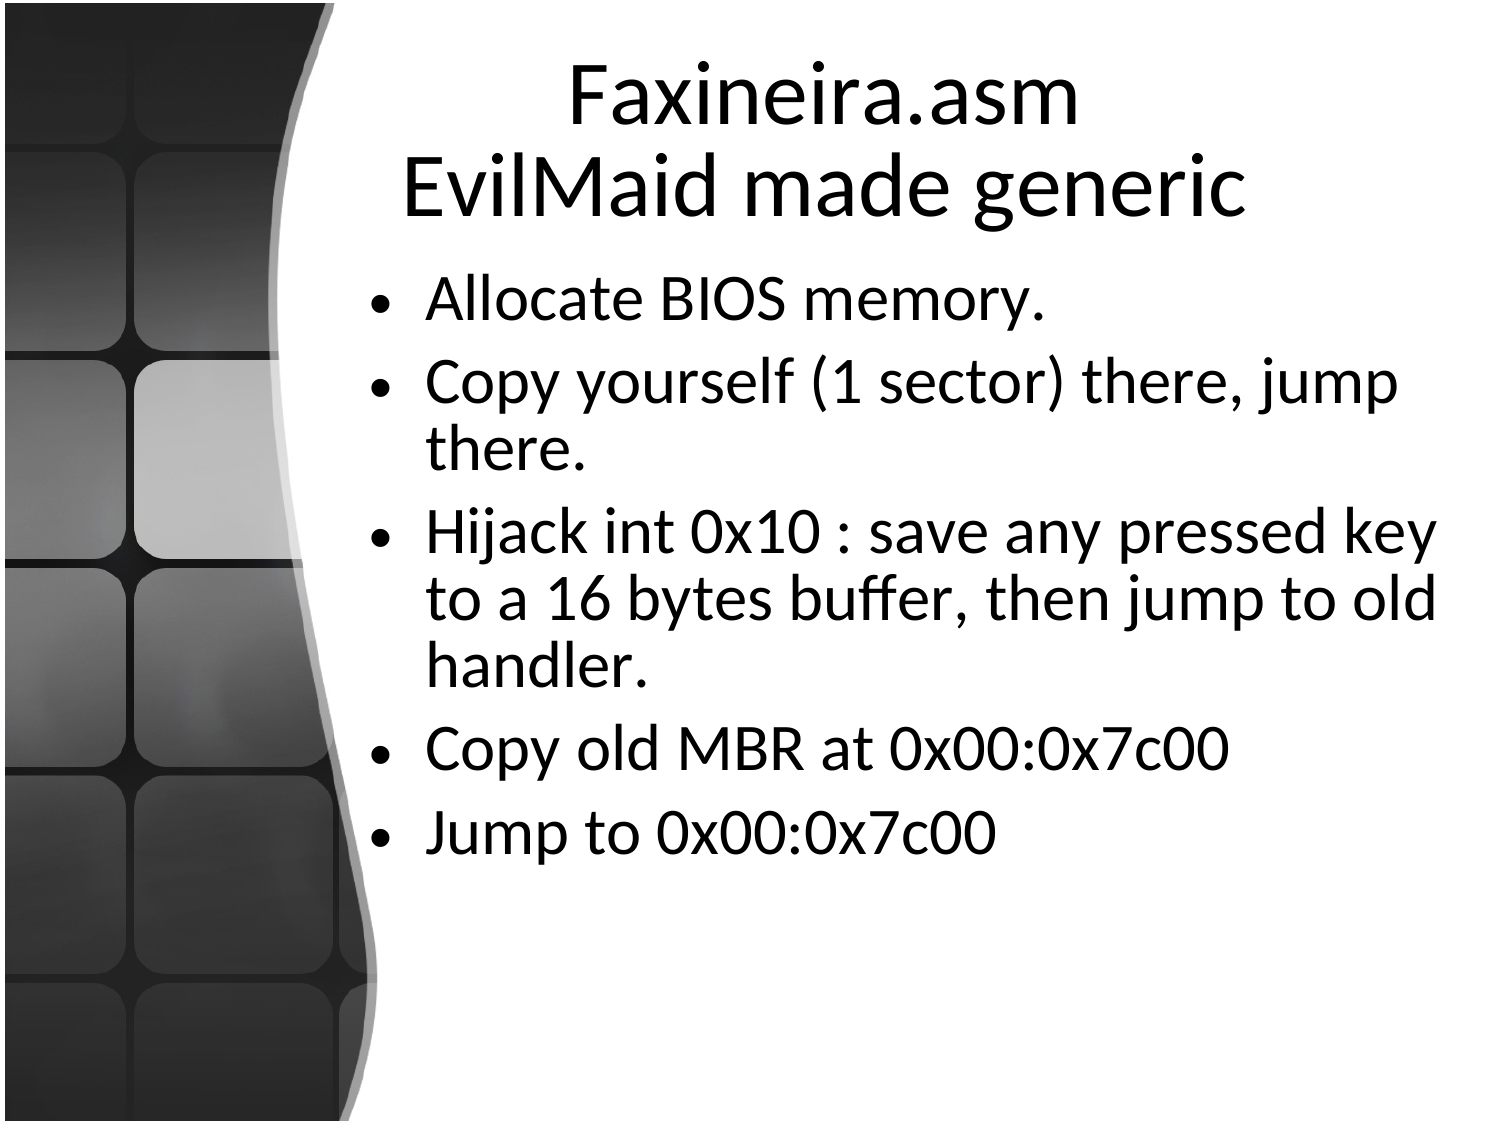

# Faxineira.asm EvilMaid made generic
Allocate BIOS memory.
Copy yourself (1 sector) there, jump there.
Hijack int 0x10 : save any pressed key to a 16 bytes buffer, then jump to old handler.
Copy old MBR at 0x00:0x7c00
Jump to 0x00:0x7c00